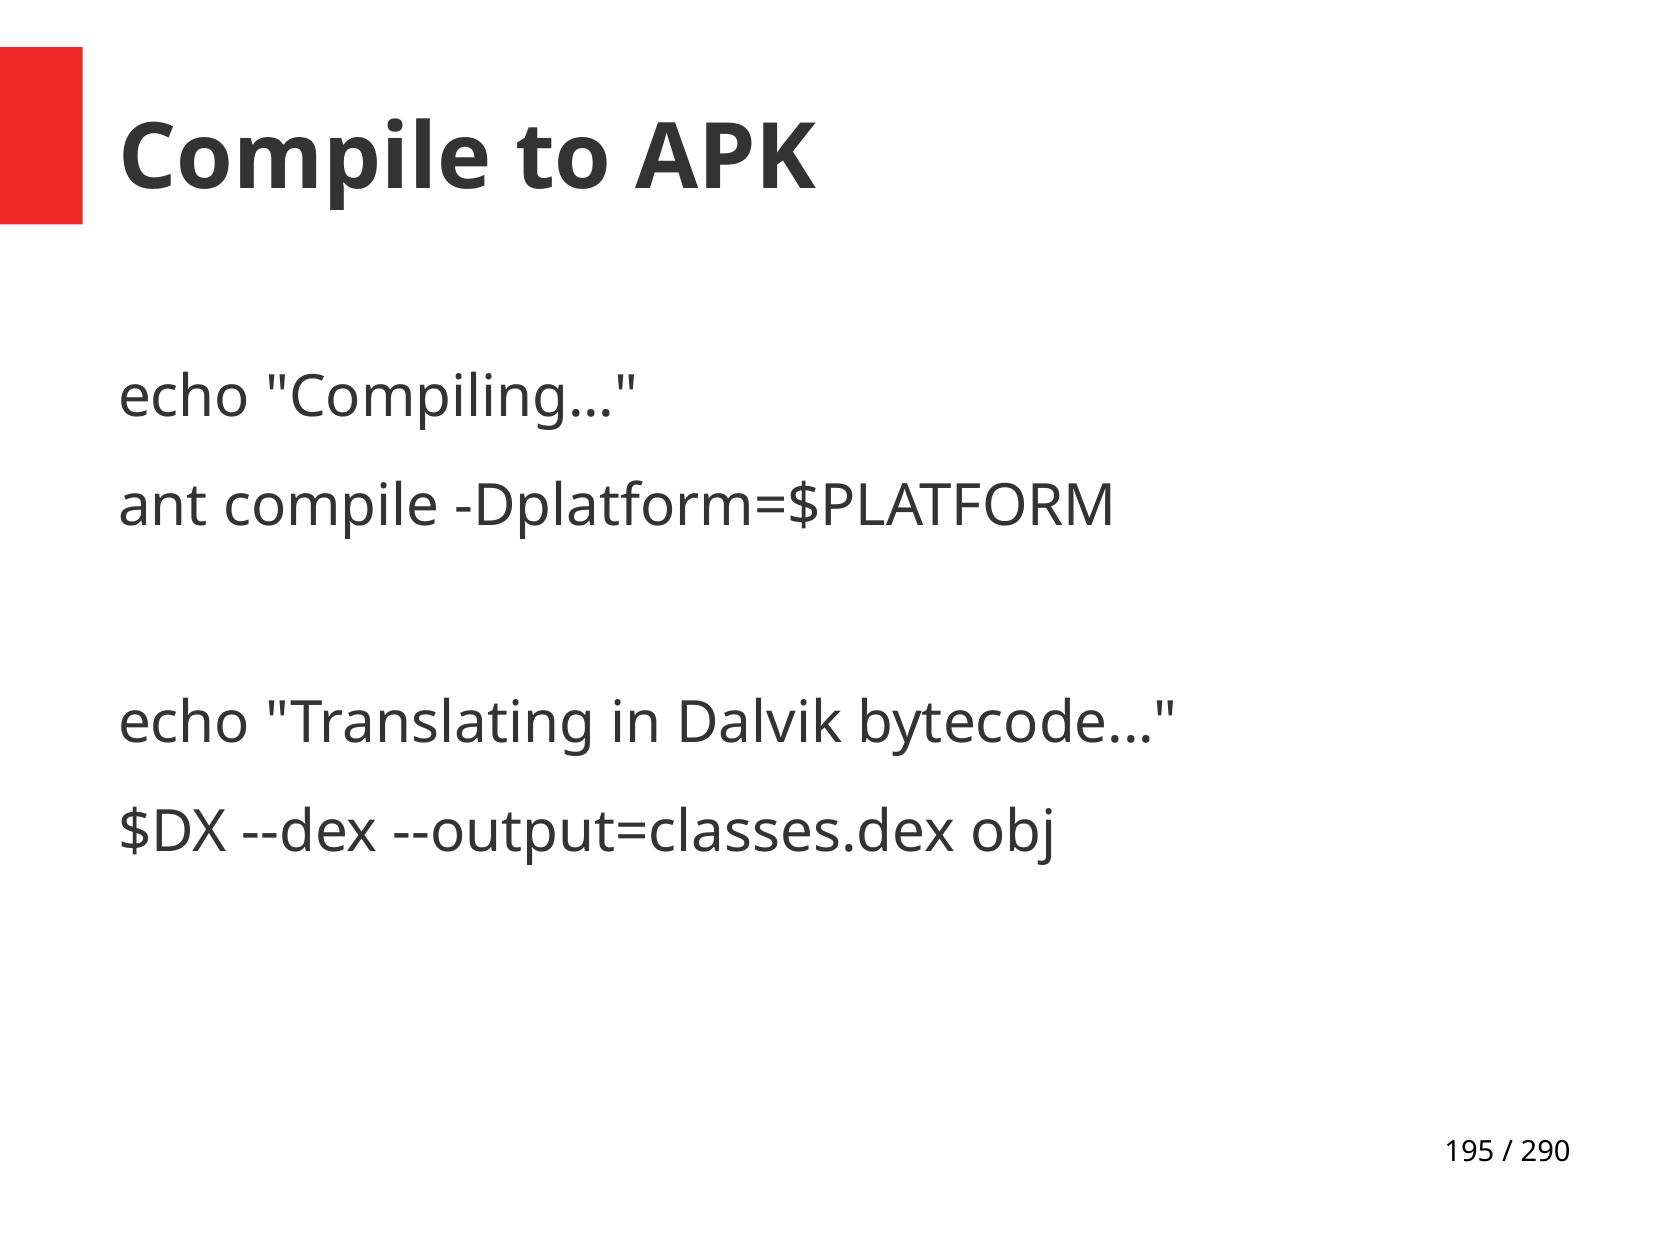

# Compile to APK
echo "Compiling..."
ant compile -Dplatform=$PLATFORM
echo "Translating in Dalvik bytecode..."
$DX --dex --output=classes.dex obj
195